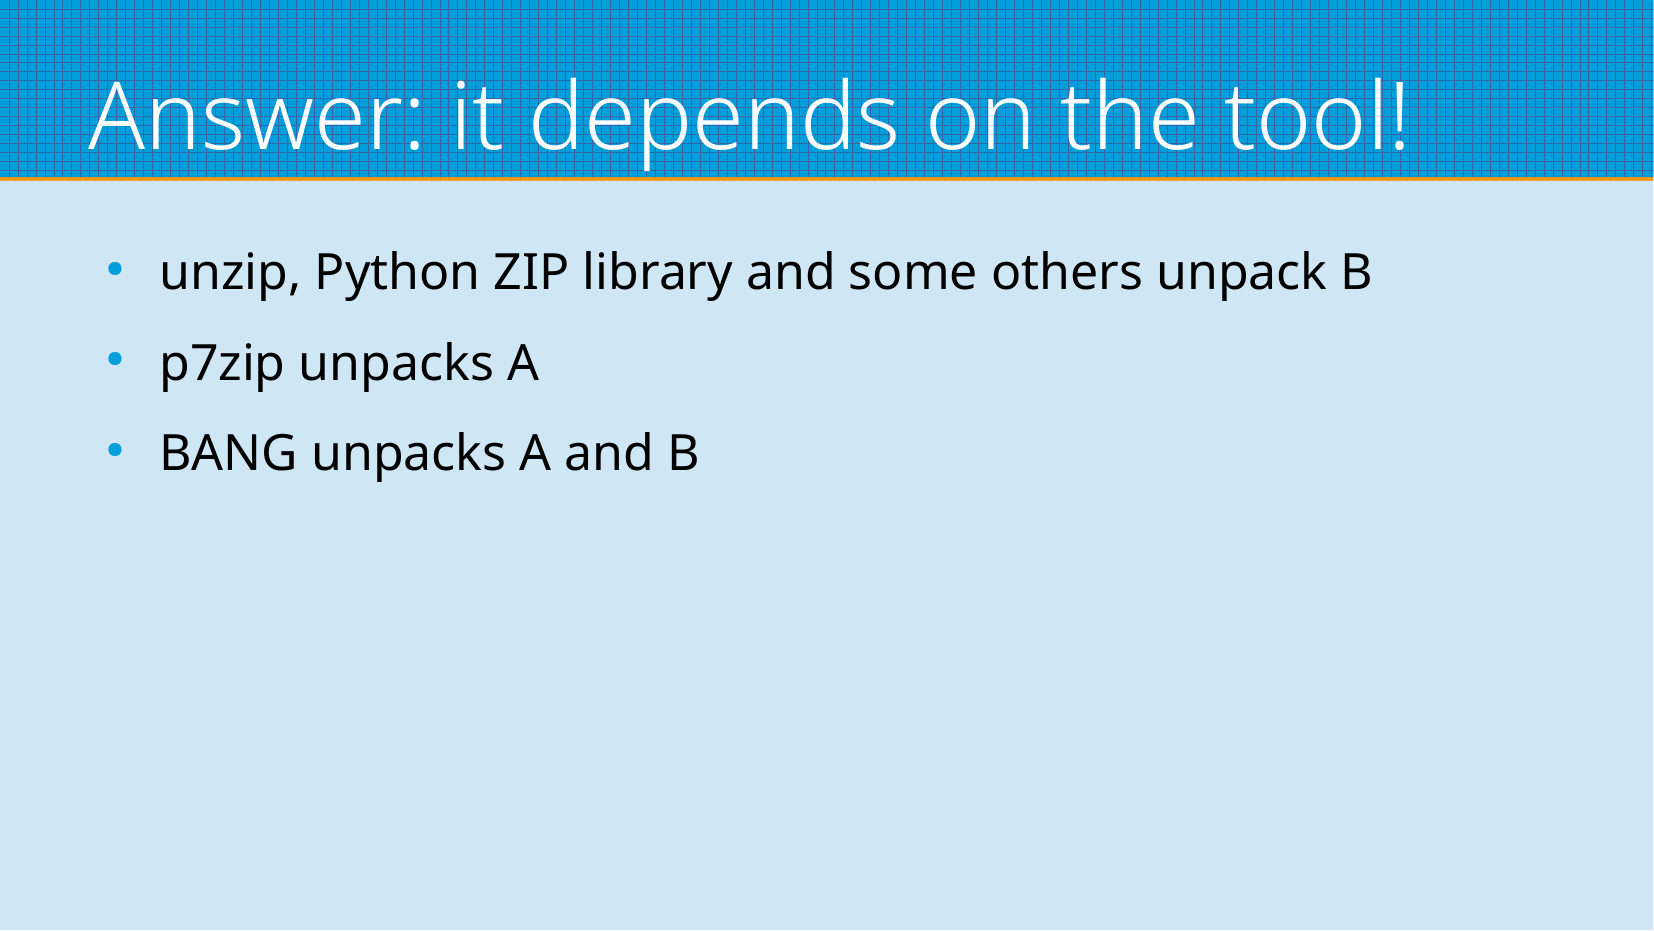

# Answer: it depends on the tool!
unzip, Python ZIP library and some others unpack B
p7zip unpacks A
BANG unpacks A and B